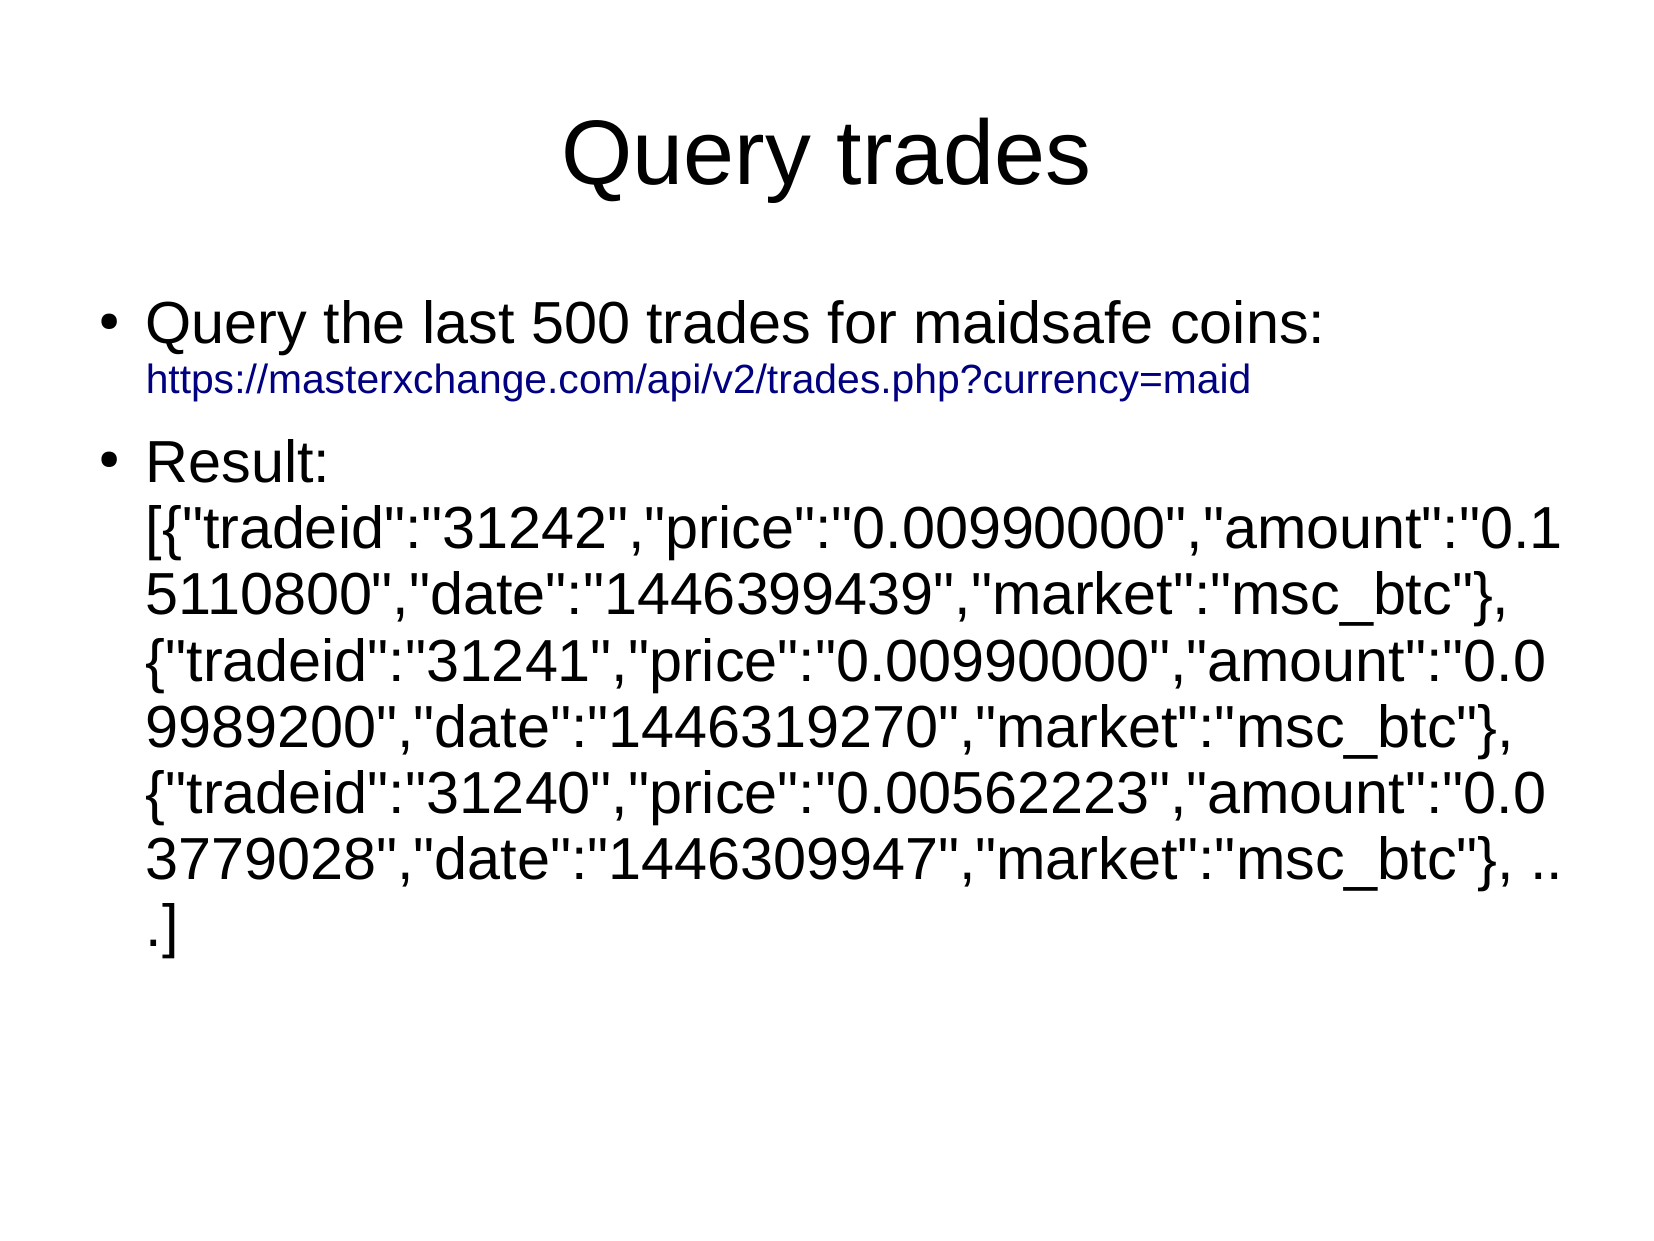

# Query trades
Query the last 500 trades for maidsafe coins: https://masterxchange.com/api/v2/trades.php?currency=maid
Result:
[{"tradeid":"31242","price":"0.00990000","amount":"0.15110800","date":"1446399439","market":"msc_btc"},{"tradeid":"31241","price":"0.00990000","amount":"0.09989200","date":"1446319270","market":"msc_btc"},{"tradeid":"31240","price":"0.00562223","amount":"0.03779028","date":"1446309947","market":"msc_btc"}, ...]